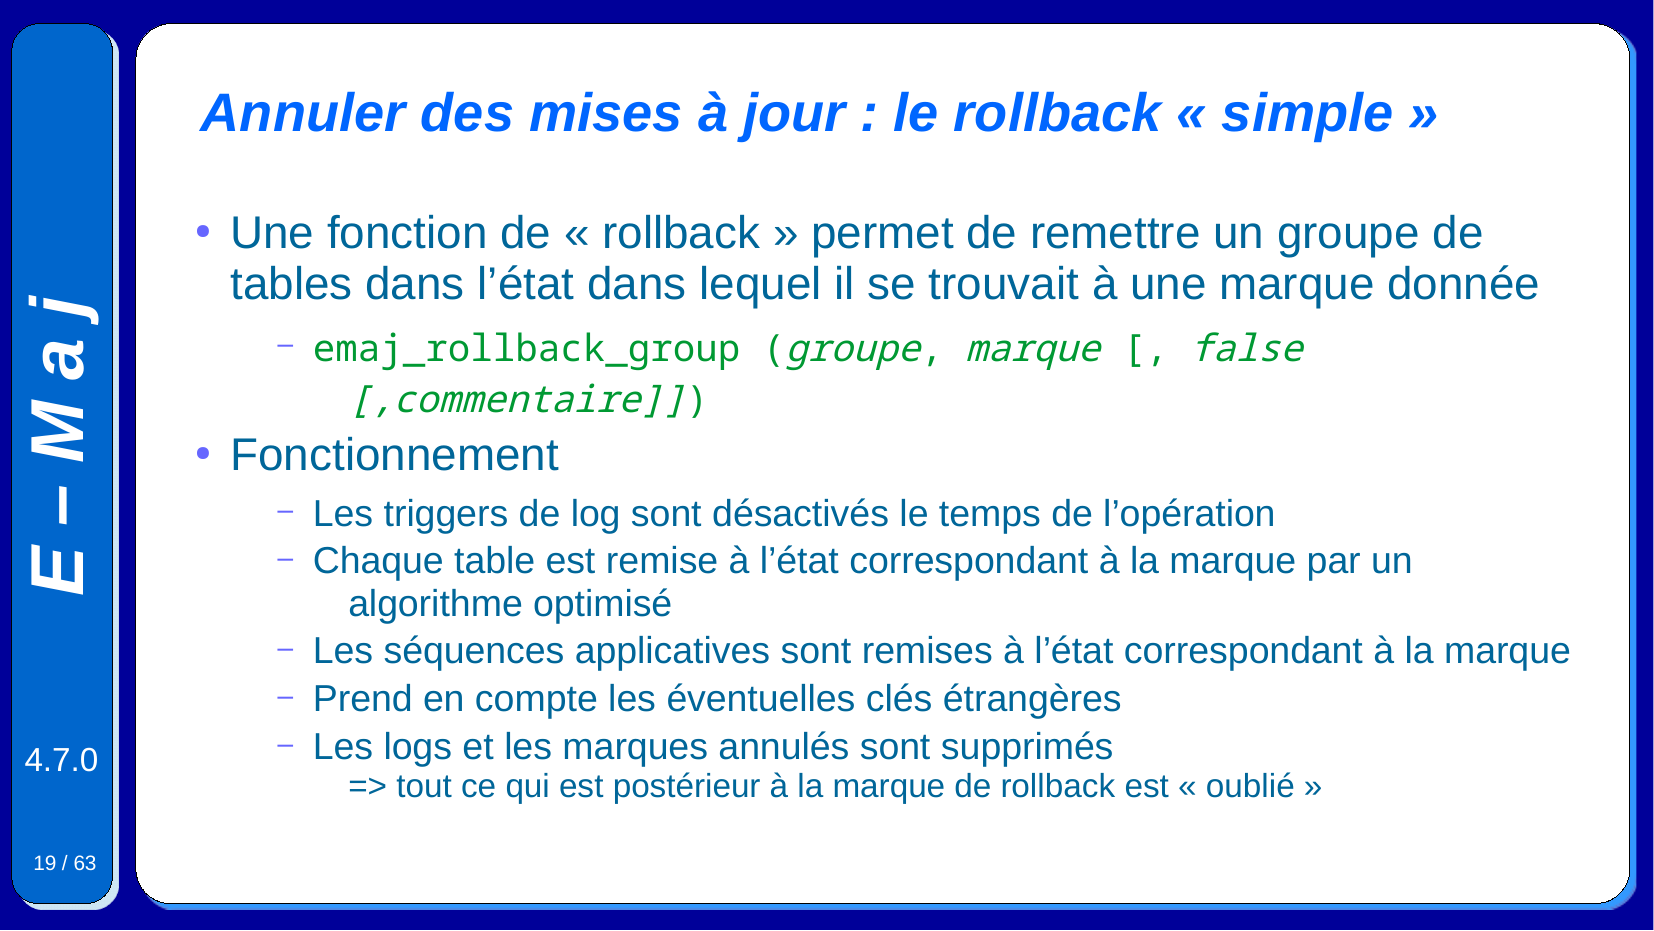

# Annuler des mises à jour : le rollback « simple »
Une fonction de « rollback » permet de remettre un groupe de tables dans l’état dans lequel il se trouvait à une marque donnée
emaj_rollback_group (groupe, marque [, false [,commentaire]])
Fonctionnement
Les triggers de log sont désactivés le temps de l’opération
Chaque table est remise à l’état correspondant à la marque par un algorithme optimisé
Les séquences applicatives sont remises à l’état correspondant à la marque
Prend en compte les éventuelles clés étrangères
Les logs et les marques annulés sont supprimés
=> tout ce qui est postérieur à la marque de rollback est « oublié »